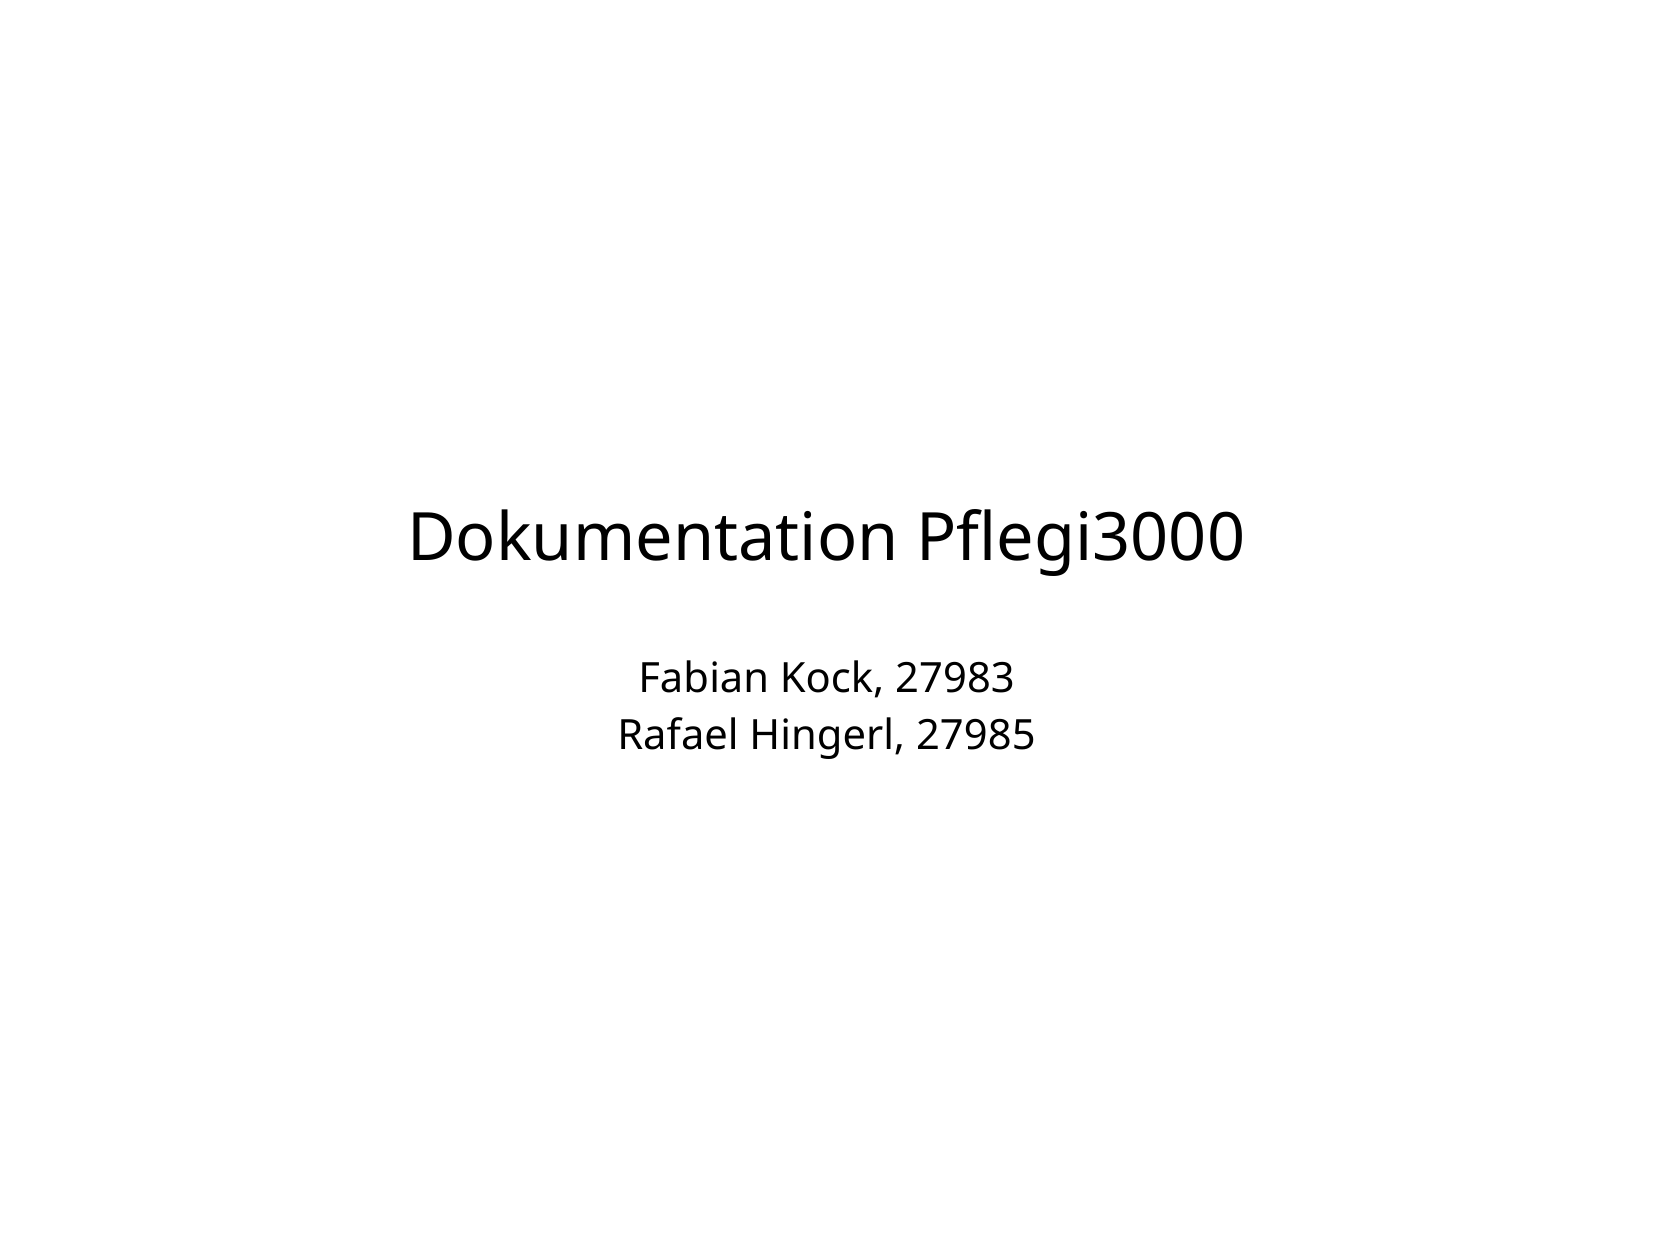

# Dokumentation Pflegi3000
Fabian Kock, 27983
Rafael Hingerl, 27985